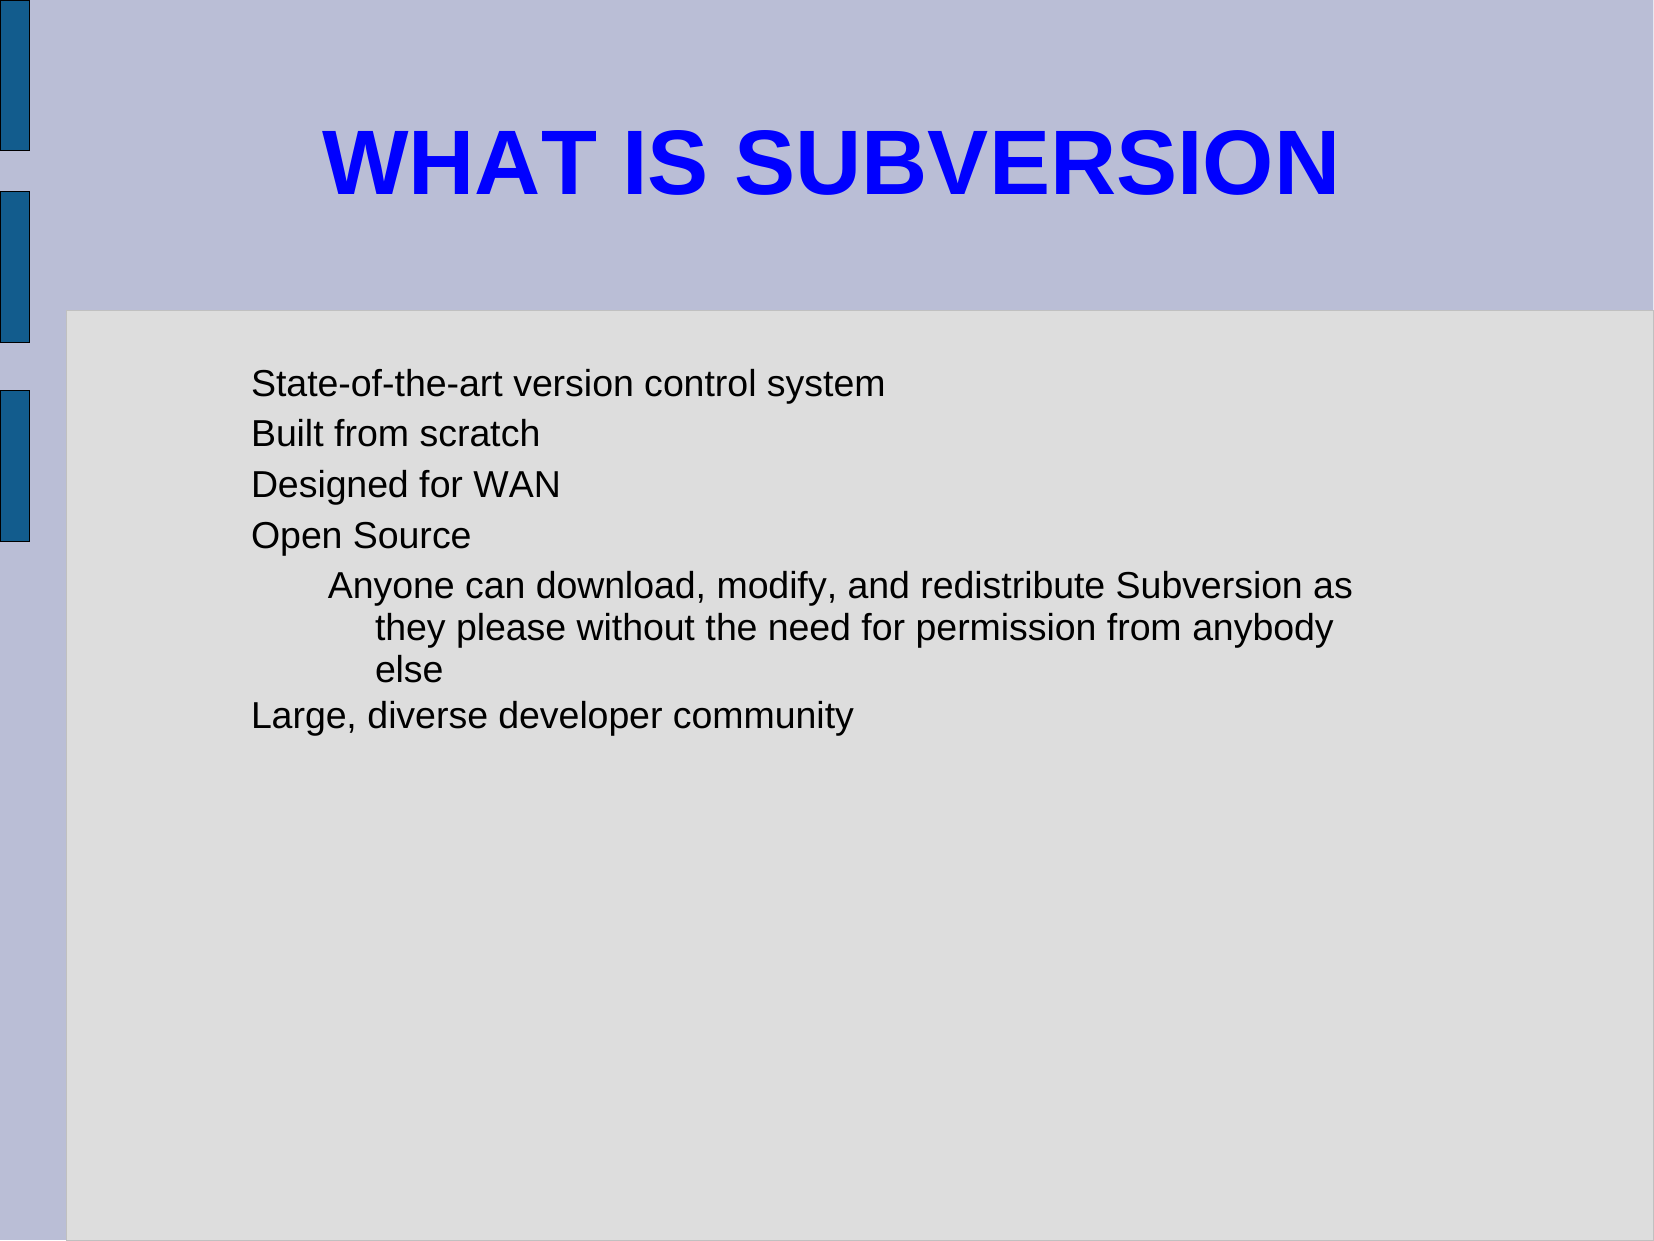

WHAT IS SUBVERSION
# State-of-the-art version control system
Built from scratch
Designed for WAN
Open Source
Anyone can download, modify, and redistribute Subversion as they please without the need for permission from anybody else
Large, diverse developer community